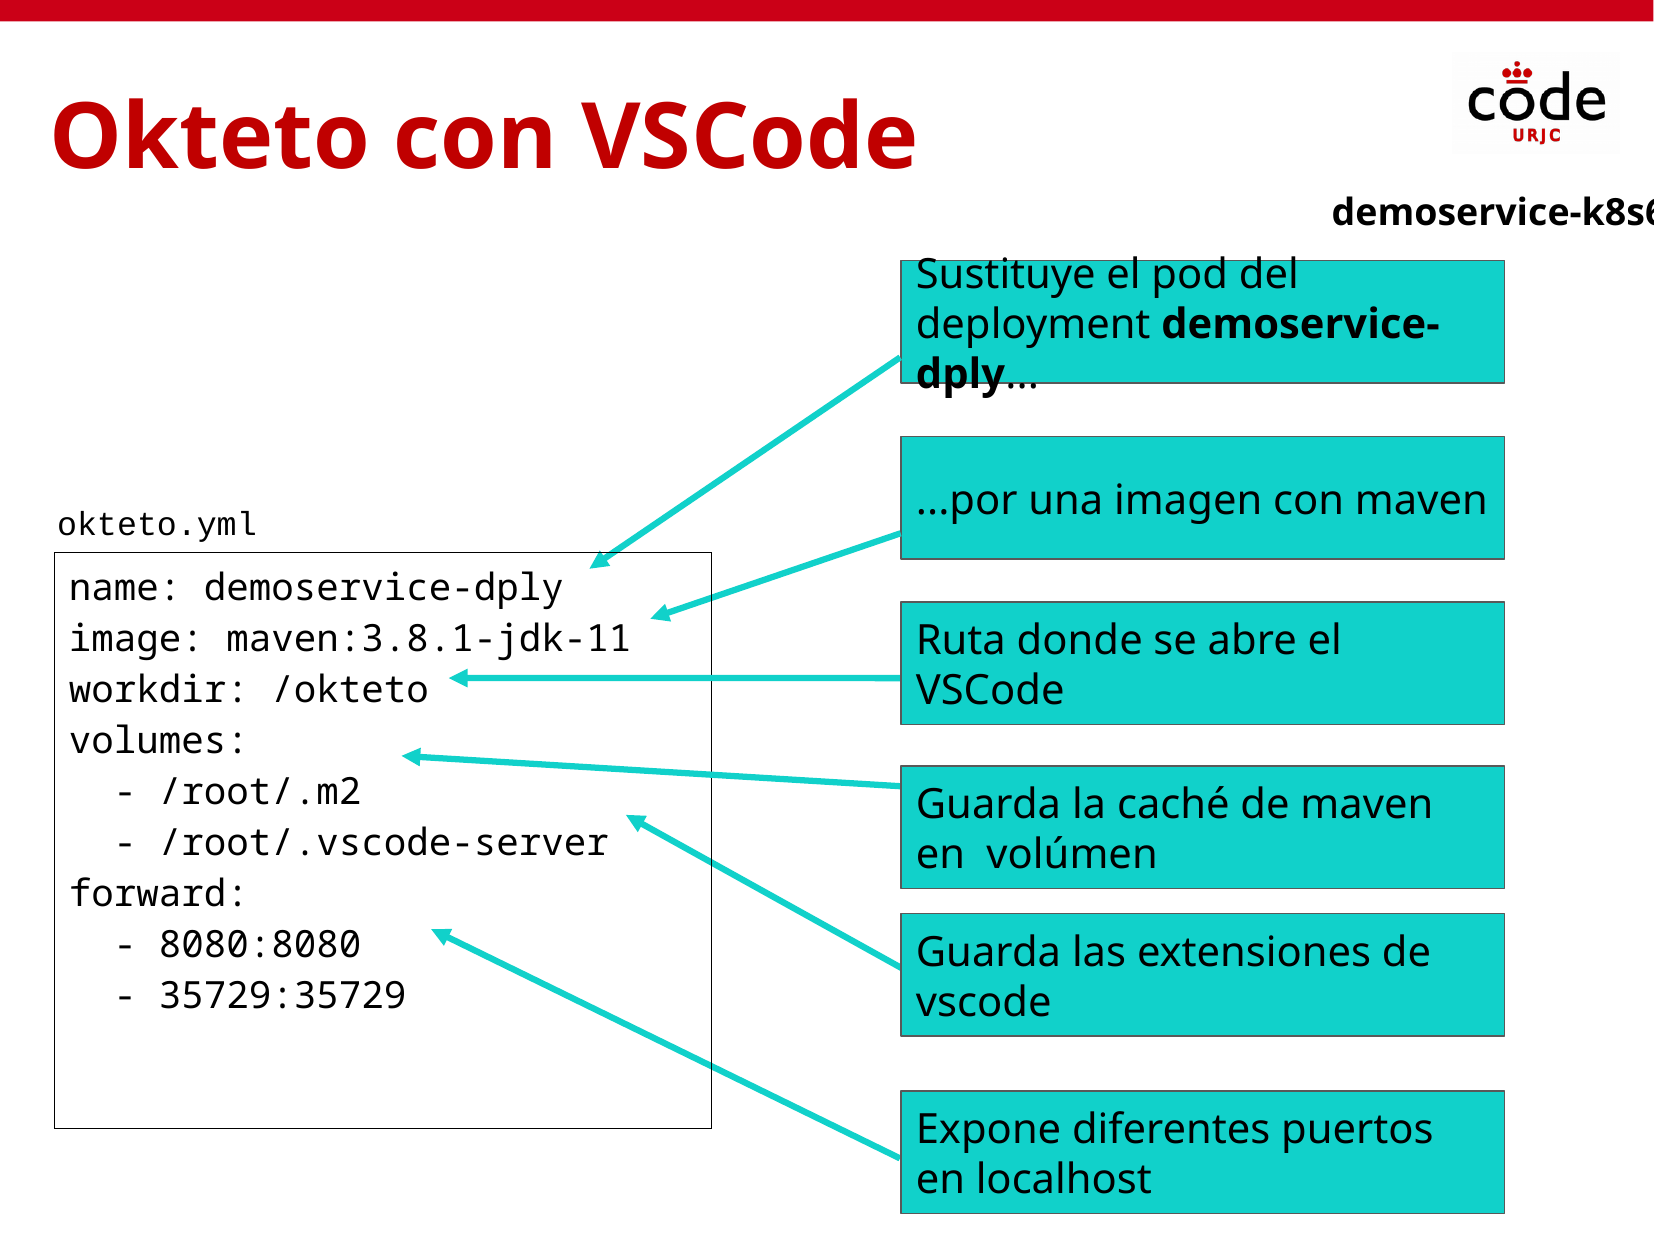

# Okteto con VSCode
demoservice-k8s6
Sustituye el pod del deployment demoservice-dply...
...por una imagen con maven
okteto.yml
name: demoservice-dply
image: maven:3.8.1-jdk-11
workdir: /okteto
volumes:
 - /root/.m2
 - /root/.vscode-server
forward:
 - 8080:8080
 - 35729:35729
Ruta donde se abre el VSCode
Guarda la caché de maven en volúmen
Guarda las extensiones de vscode
Expone diferentes puertos en localhost